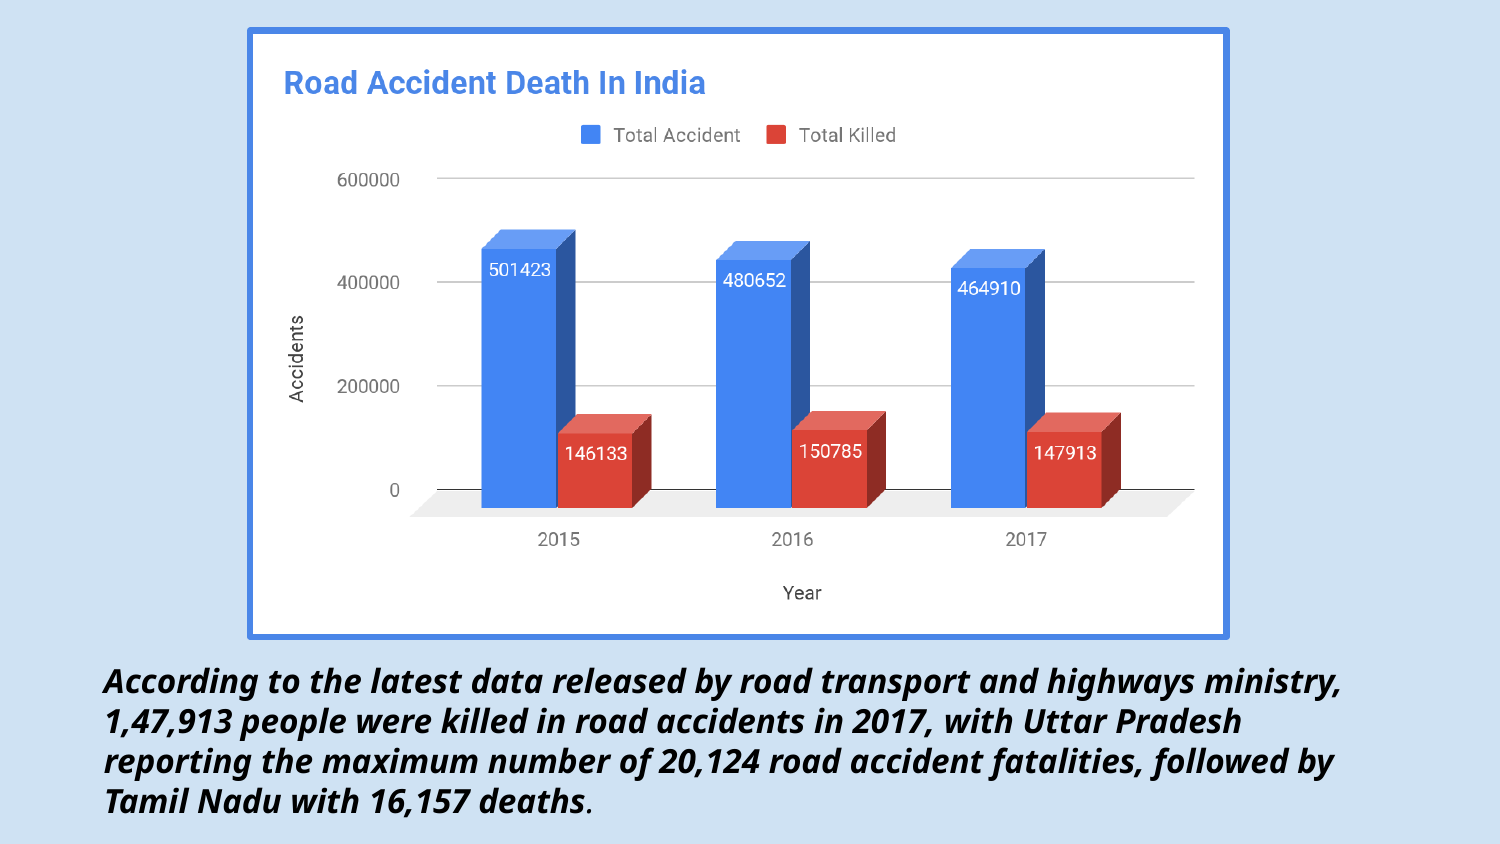

According to the latest data released by road transport and highways ministry, 1,47,913 people were killed in road accidents in 2017, with Uttar Pradesh reporting the maximum number of 20,124 road accident fatalities, followed by Tamil Nadu with 16,157 deaths.